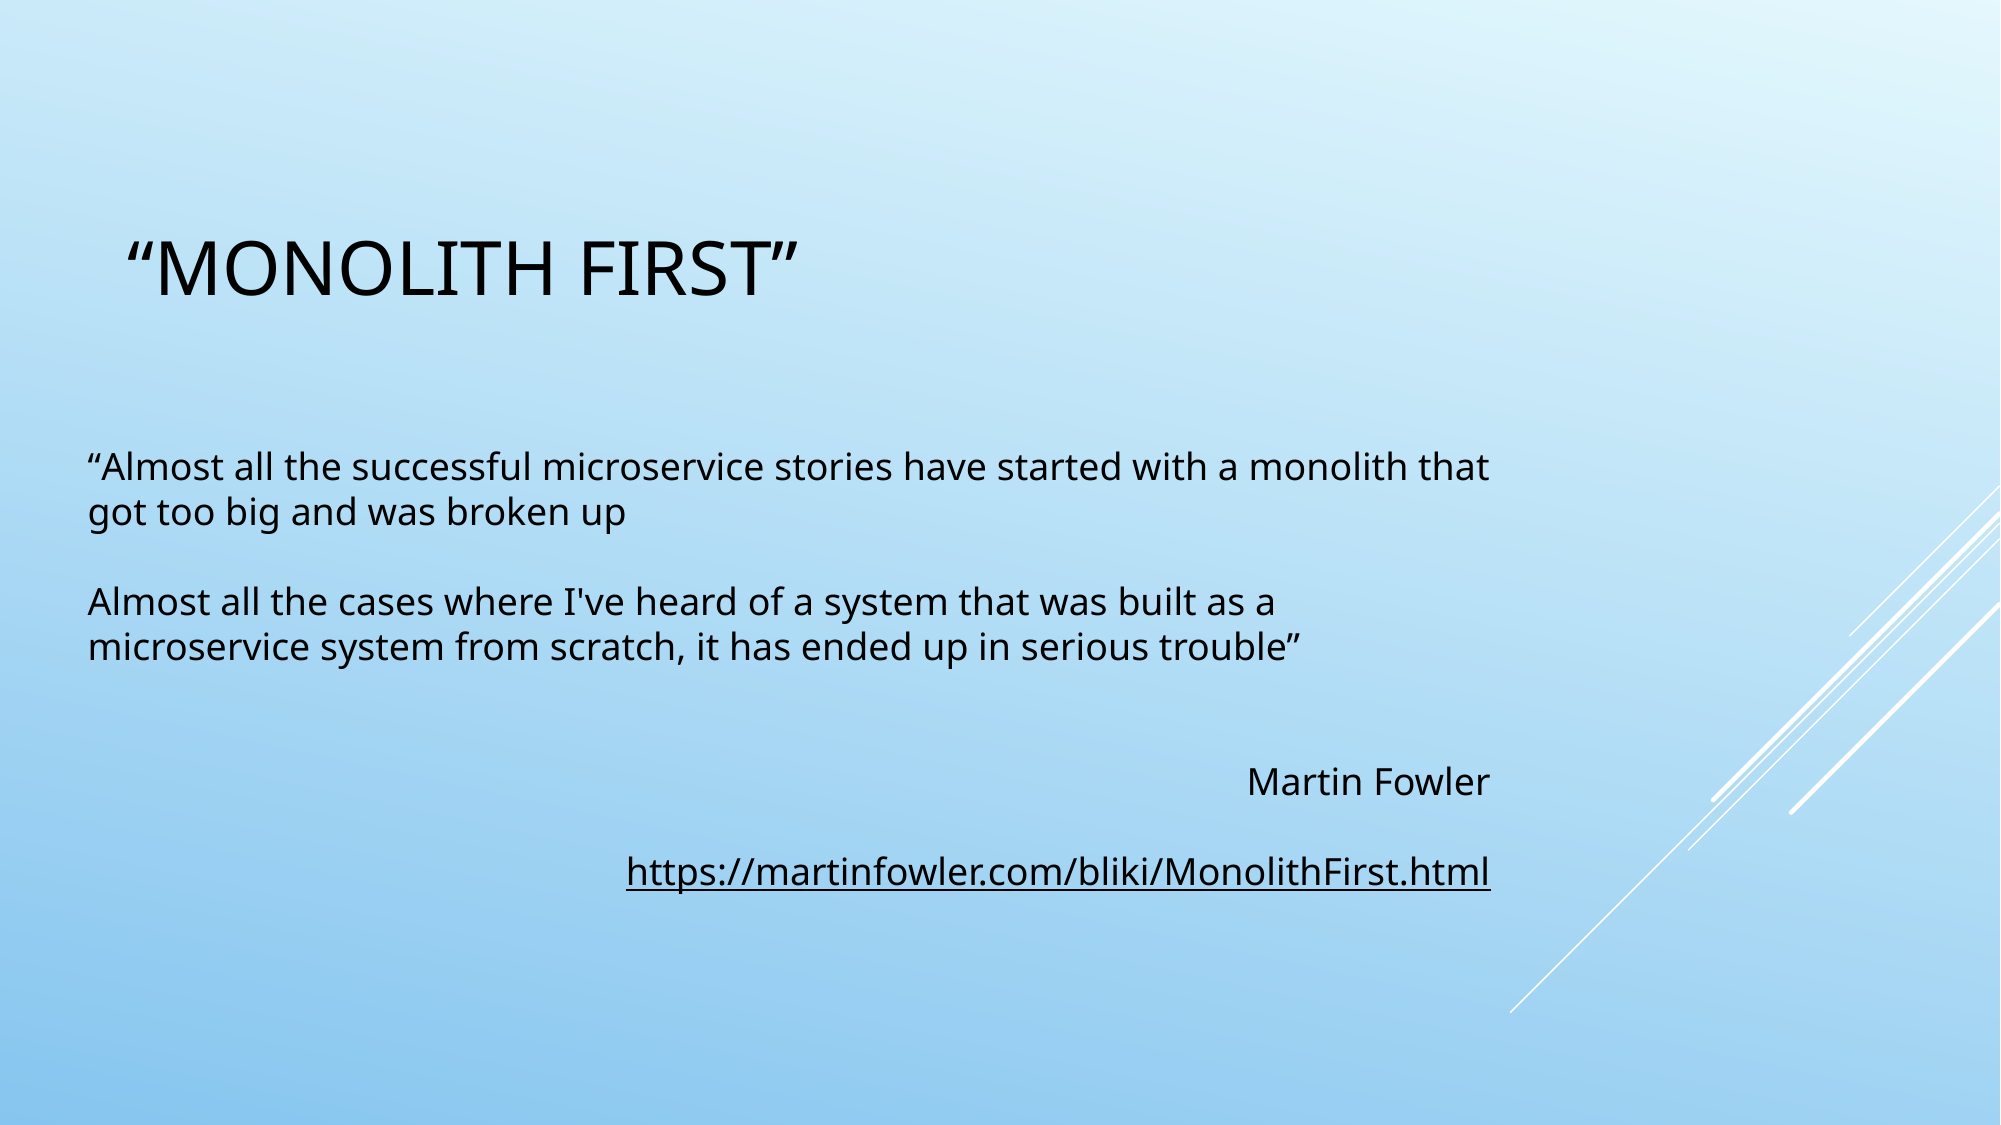

# “Monolith first”
“Almost all the successful microservice stories have started with a monolith that got too big and was broken up
Almost all the cases where I've heard of a system that was built as a microservice system from scratch, it has ended up in serious trouble”
Martin Fowler
https://martinfowler.com/bliki/MonolithFirst.html